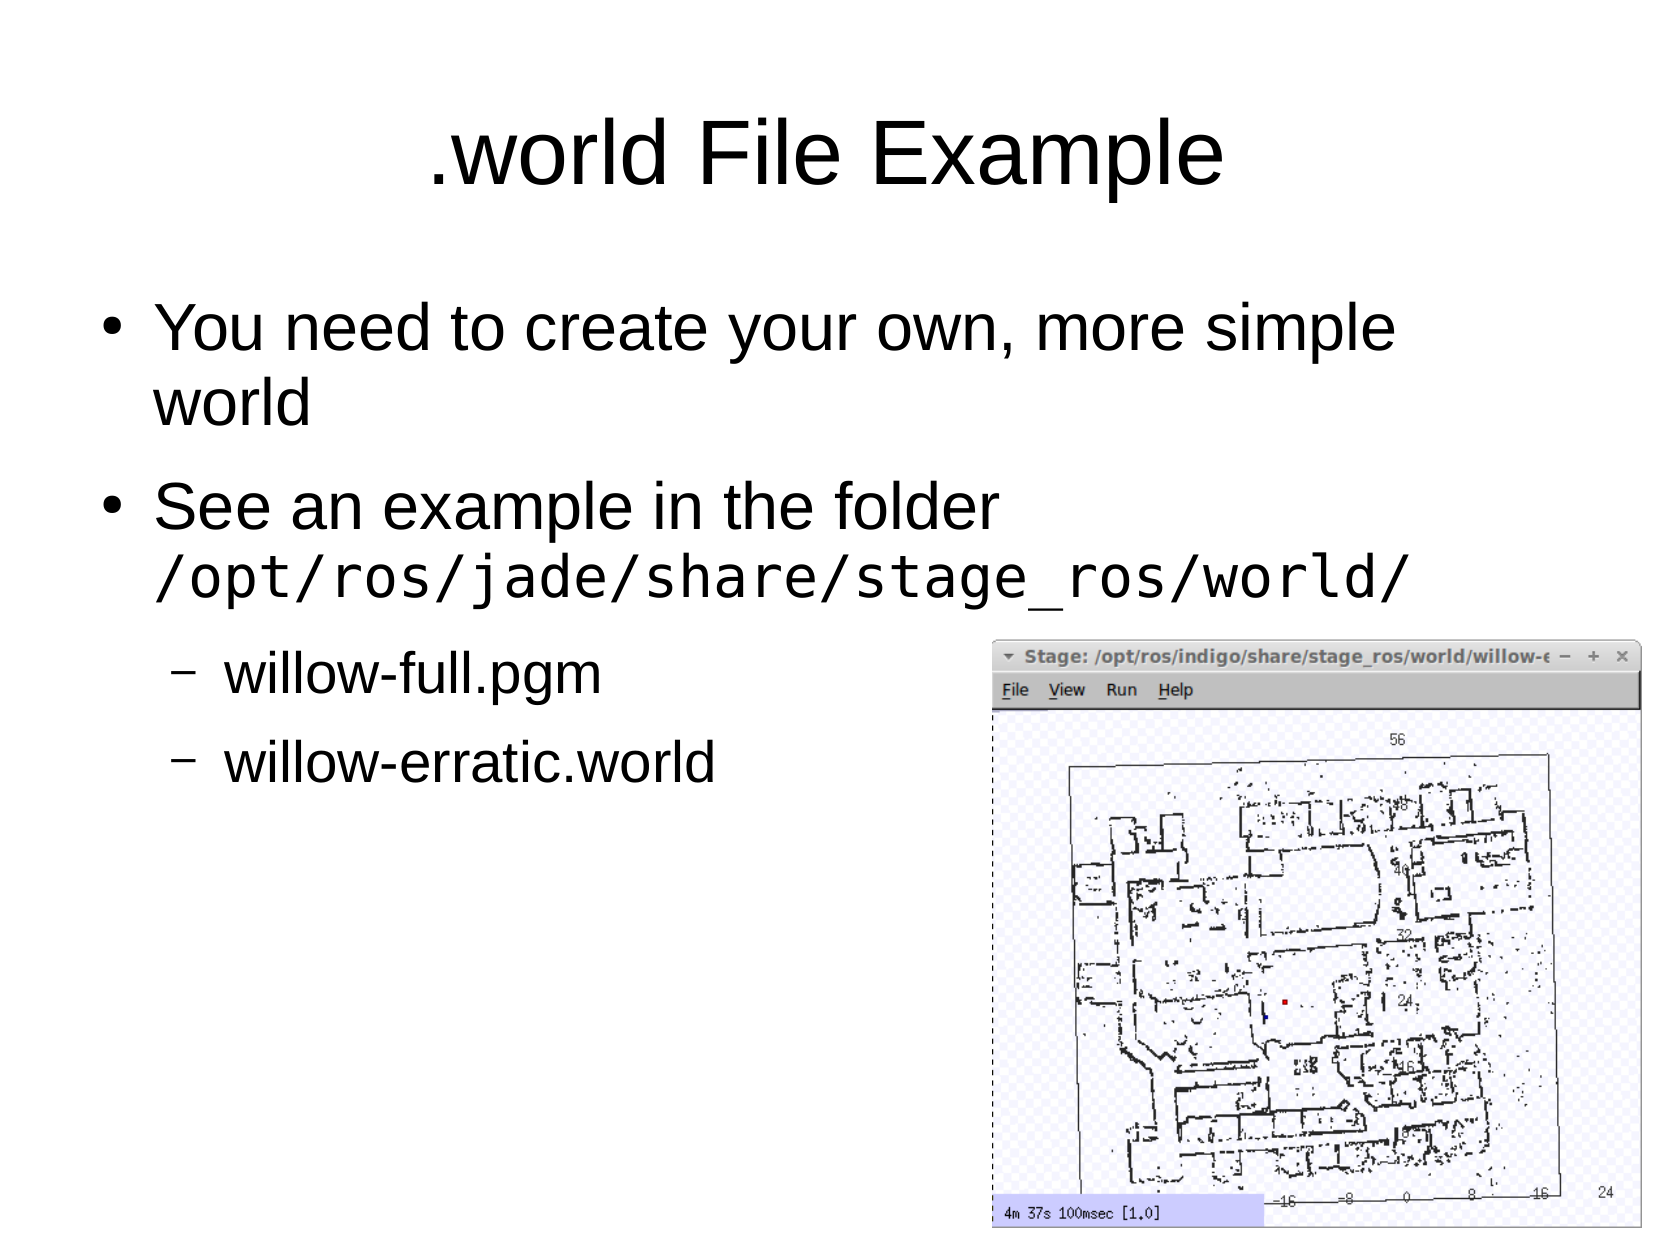

# .world File Example
You need to create your own, more simple world
See an example in the folder /opt/ros/jade/share/stage_ros/world/
willow-full.pgm
willow-erratic.world